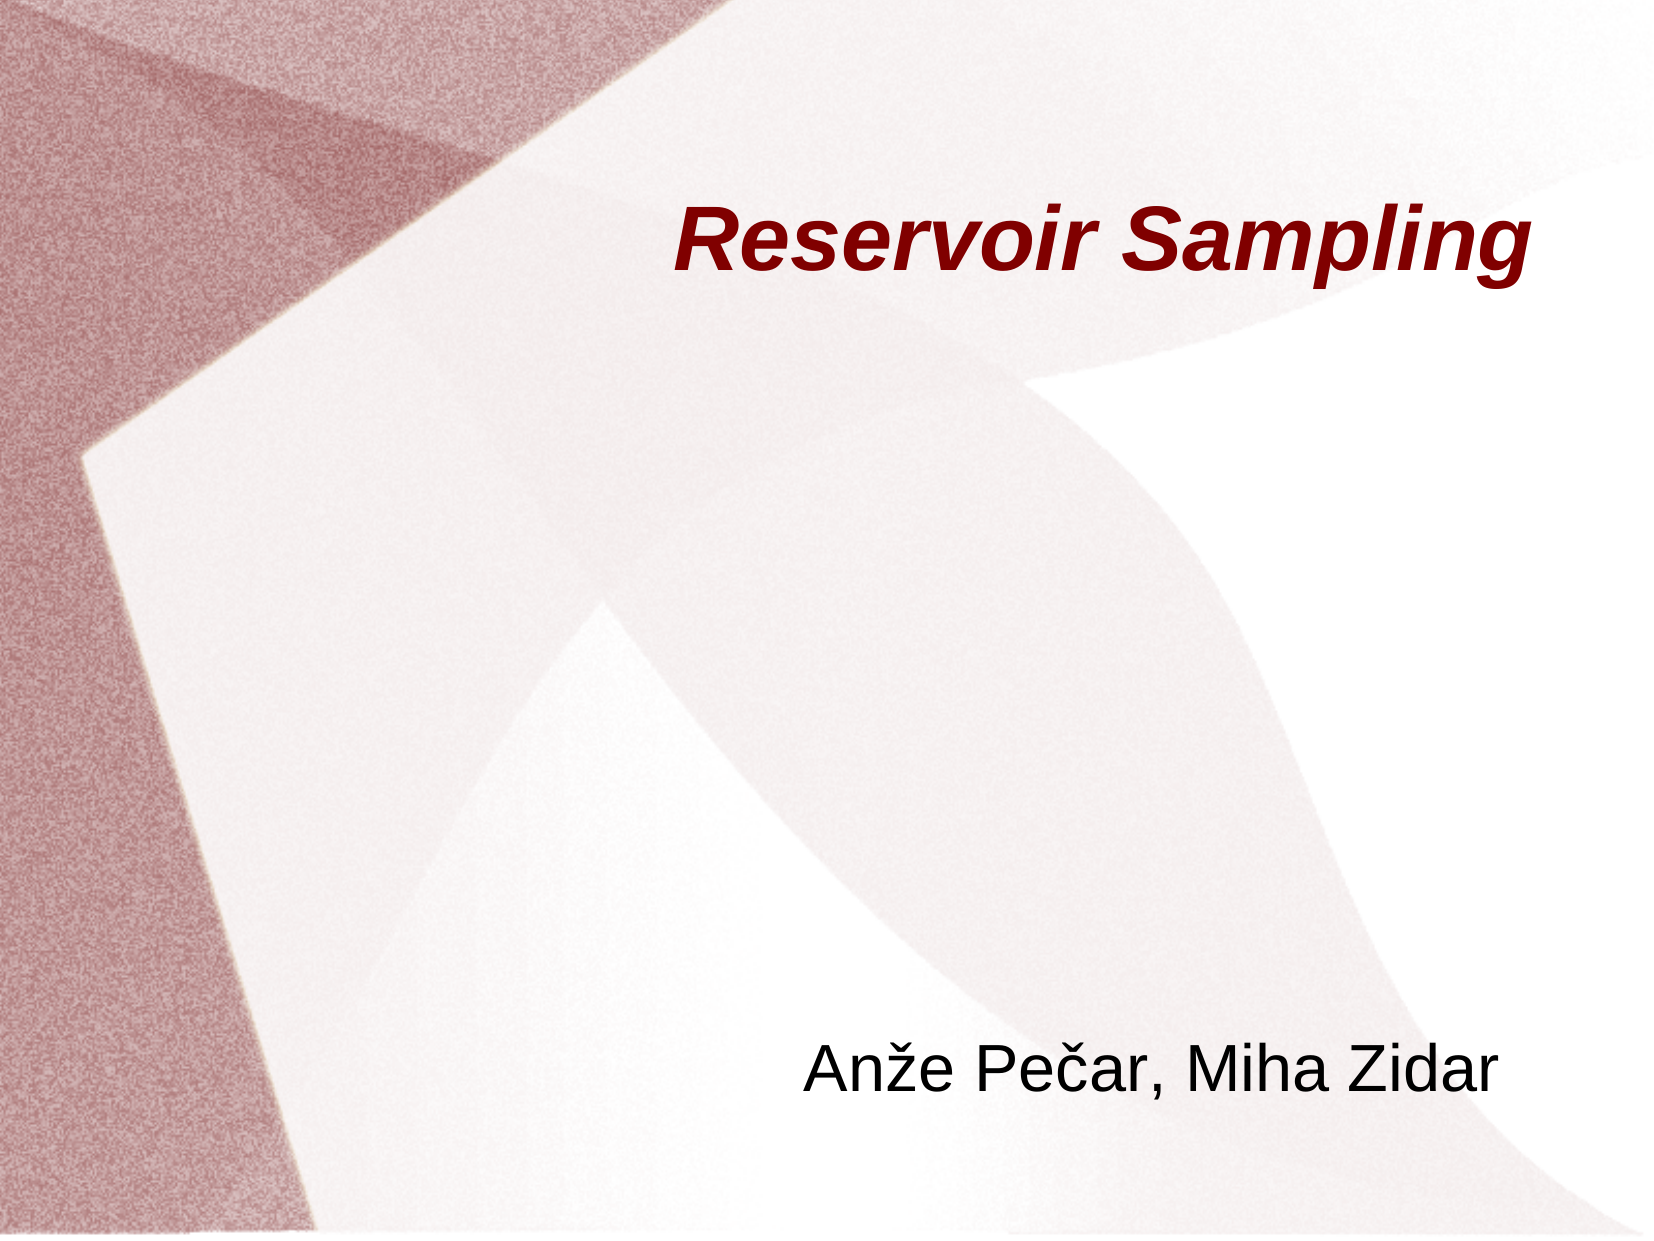

# Reservoir Sampling
Anže Pečar, Miha Zidar